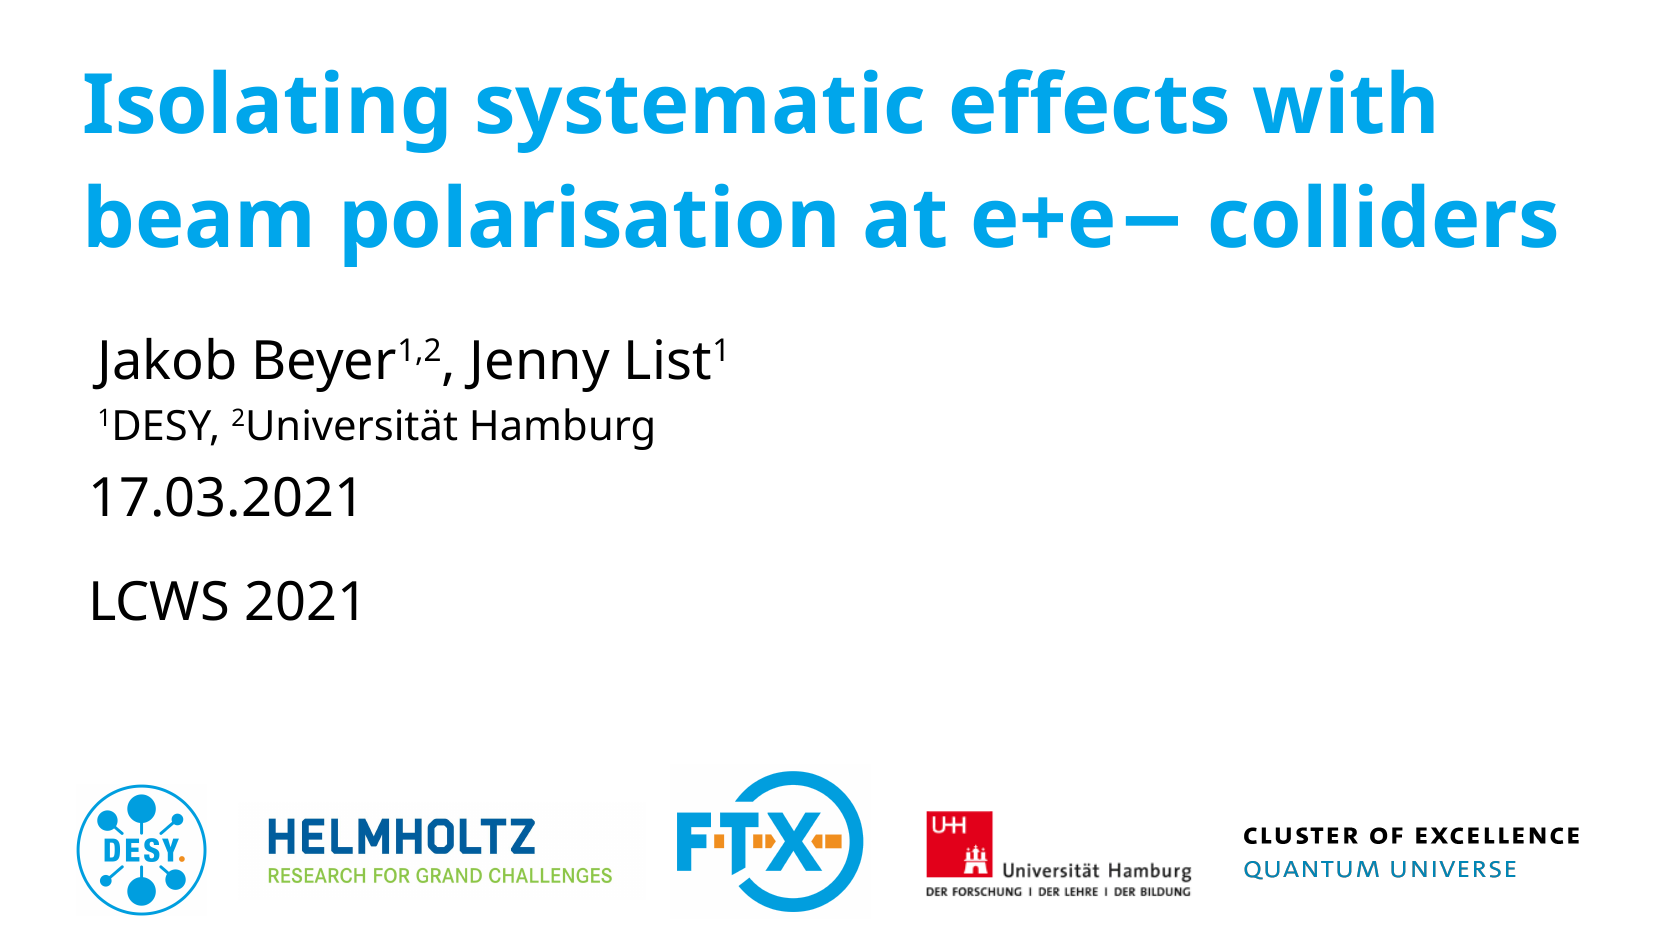

# Isolating systematic effects with beam polarisation at e+e− colliders
17.03.2021
LCWS 2021